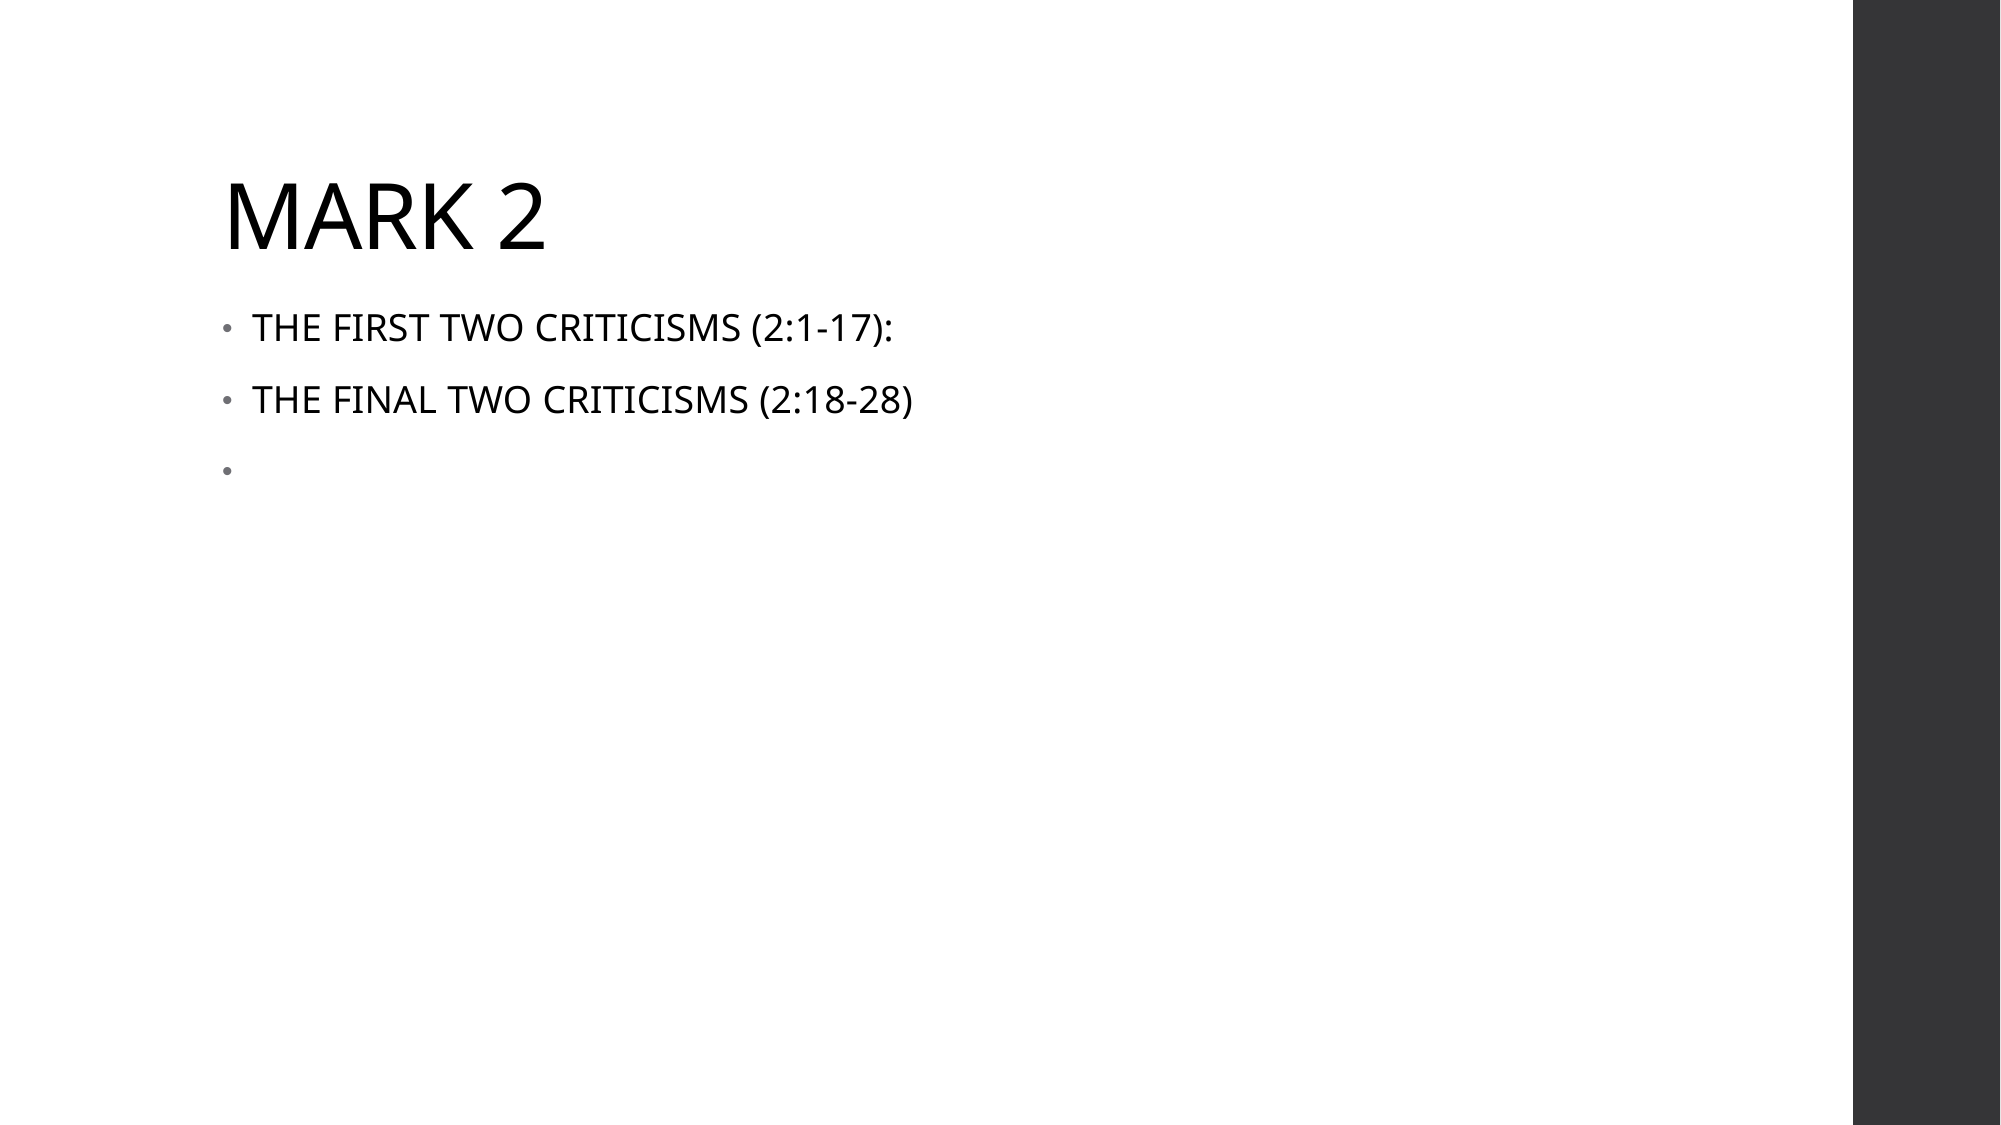

# MARK 2
THE FIRST TWO CRITICISMS (2:1-17):
THE FINAL TWO CRITICISMS (2:18-28)